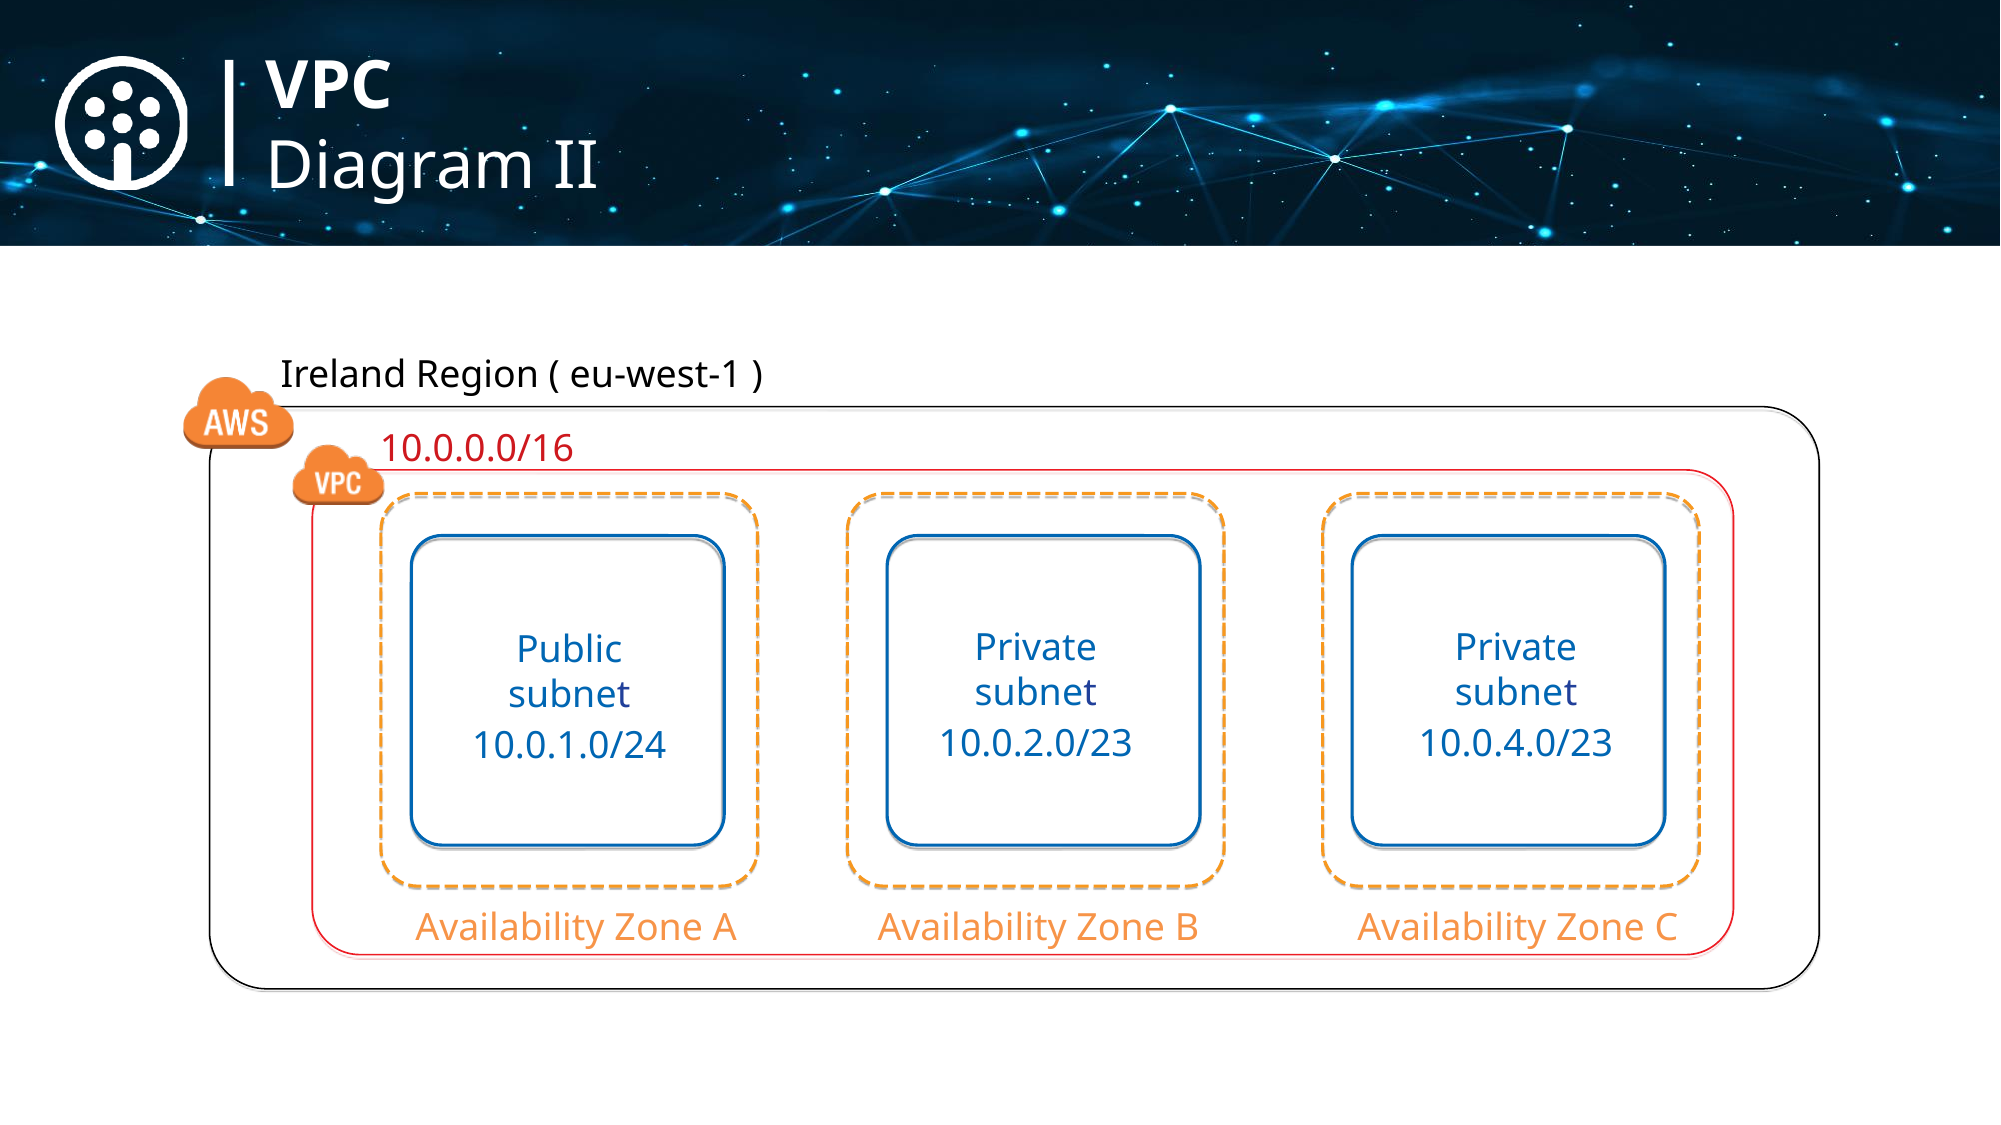

VPC
Diagram II
Ireland Region ( eu-west-1 )
10.0.0.0/16
Public subnet
10.0.1.0/24
Private subnet
10.0.2.0/23
Private subnet
10.0.4.0/23
Availability Zone A
Availability Zone B
Availability Zone C